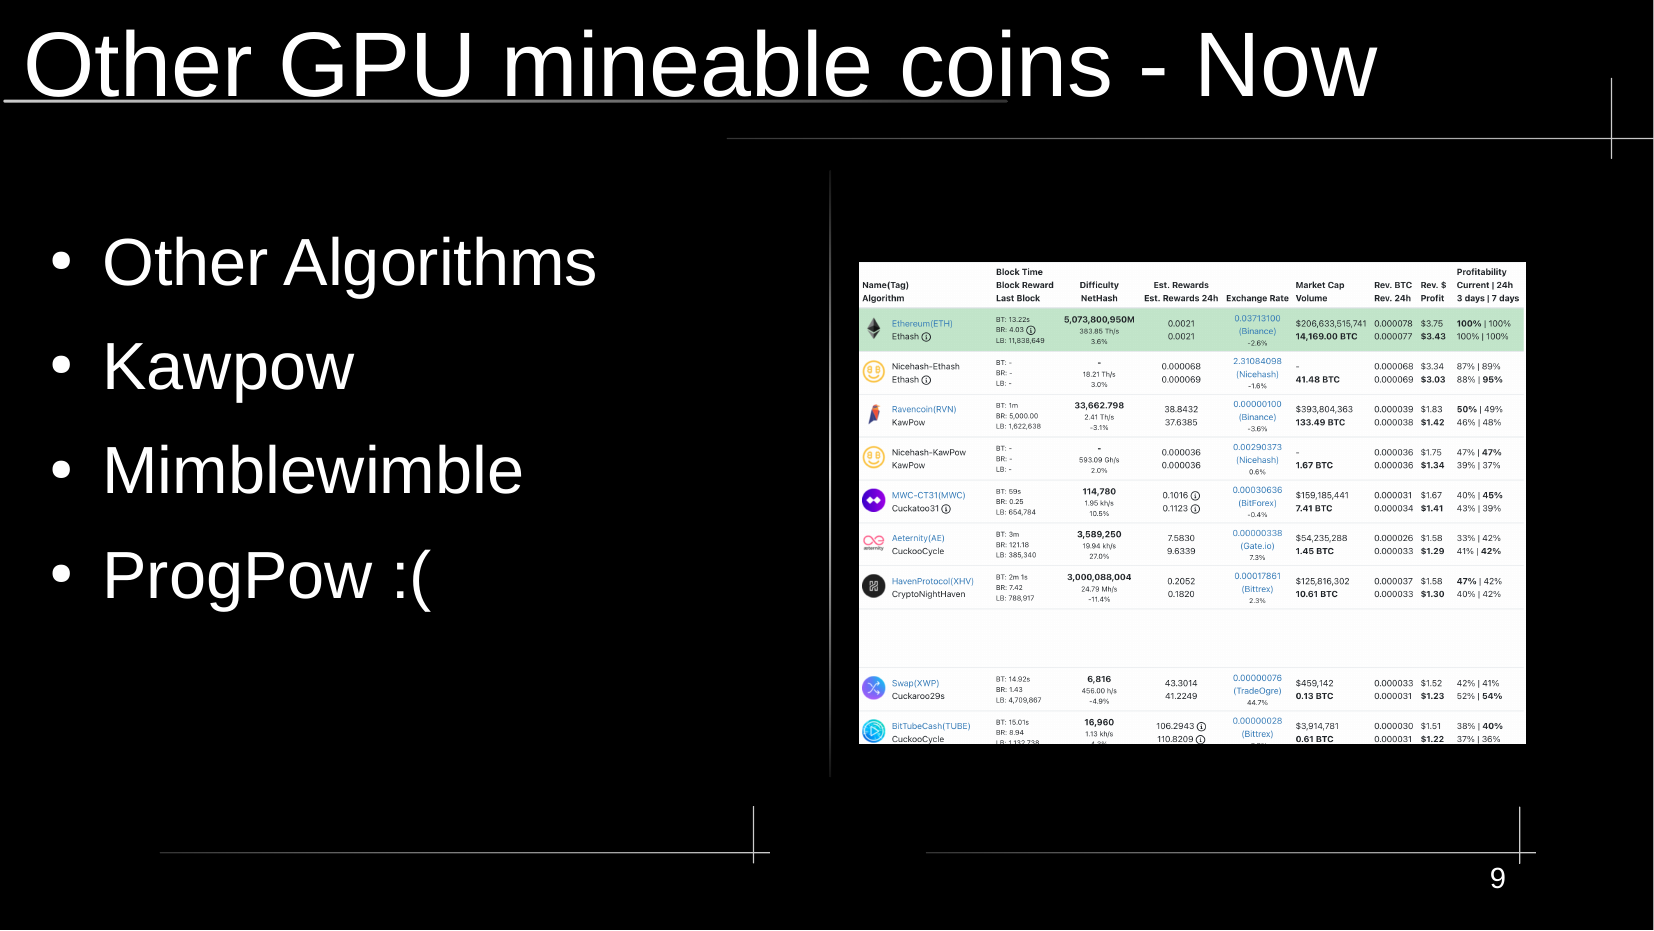

# Other GPU mineable coins - Now
Other Algorithms
Kawpow
Mimblewimble
ProgPow :(
9